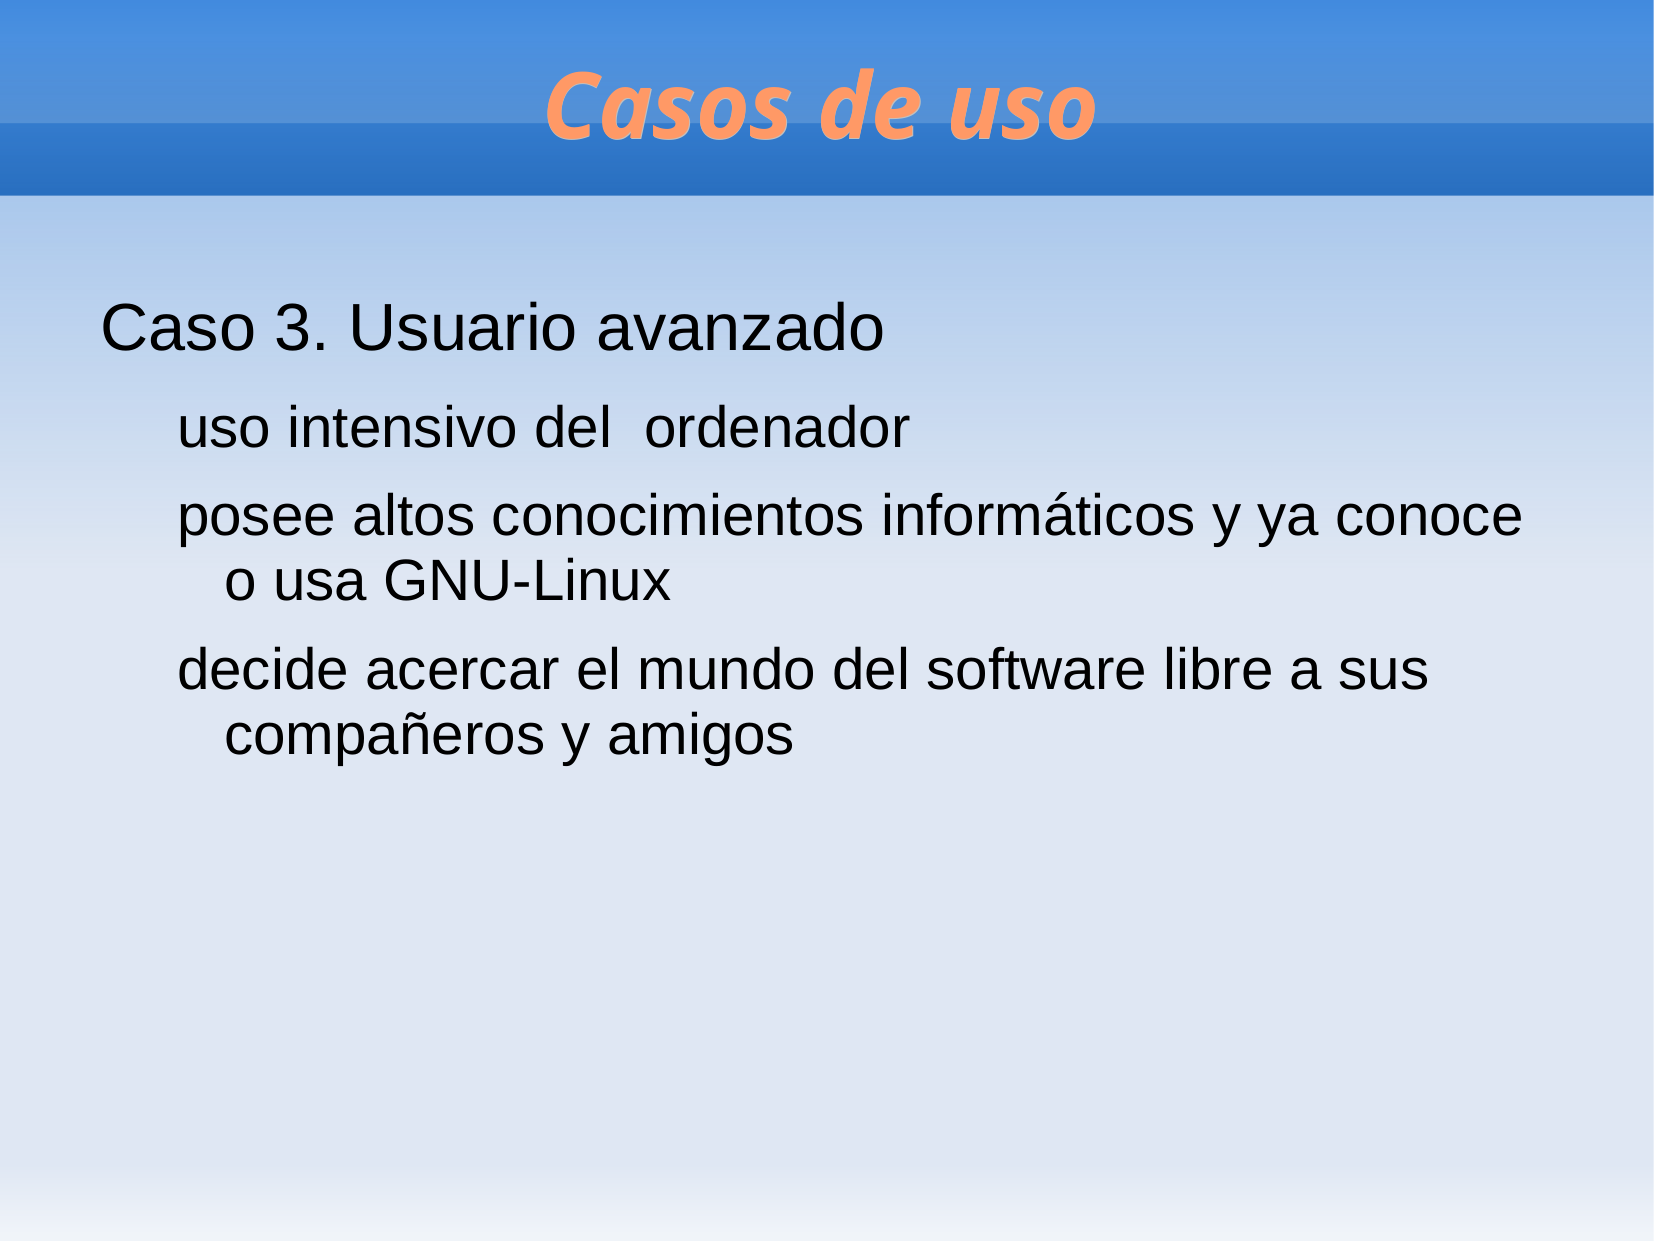

# Casos de uso
Caso 3. Usuario avanzado
uso intensivo del ordenador
posee altos conocimientos informáticos y ya conoce o usa GNU-Linux
decide acercar el mundo del software libre a sus compañeros y amigos